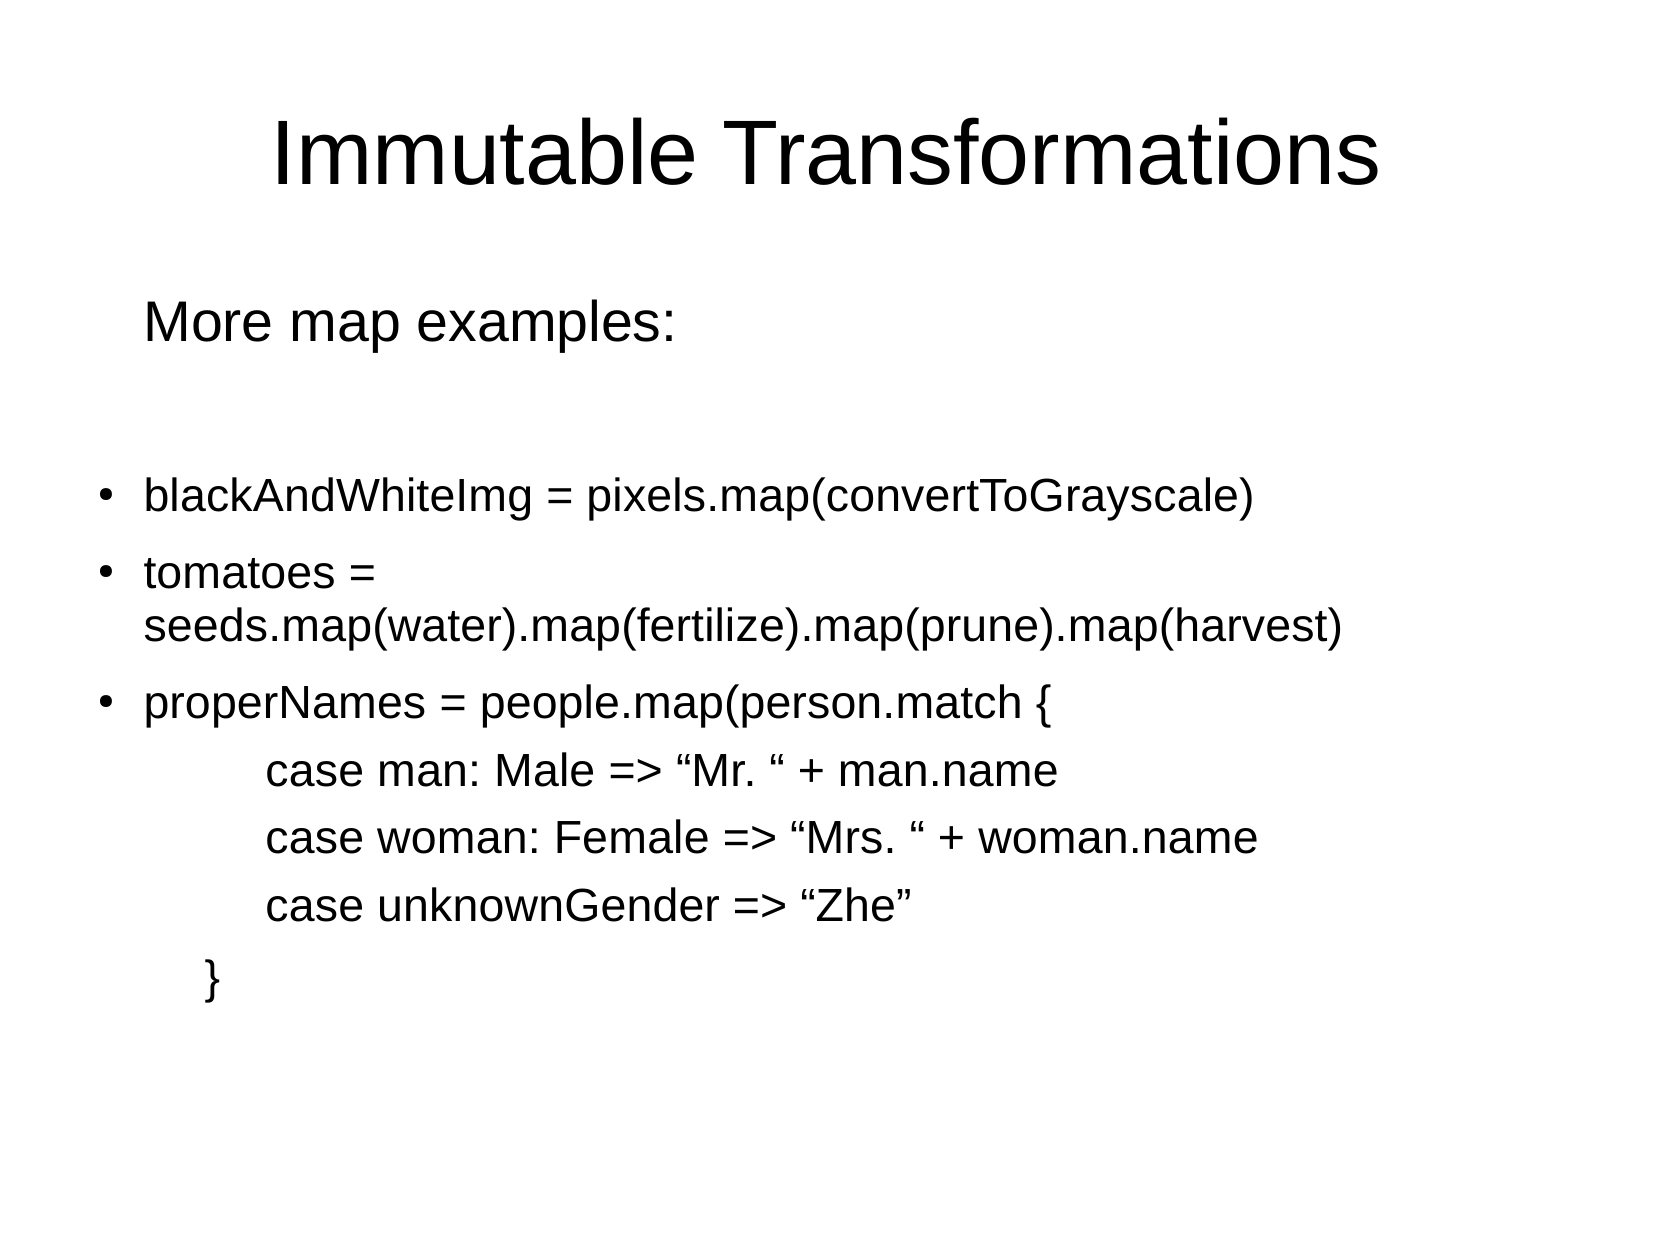

# Immutable Transformations
More map examples:
blackAndWhiteImg = pixels.map(convertToGrayscale)
tomatoes = 	seeds.map(water).map(fertilize).map(prune).map(harvest)
properNames = people.map(person.match {
case man: Male => “Mr. “ + man.name
case woman: Female => “Mrs. “ + woman.name
case unknownGender => “Zhe”
}